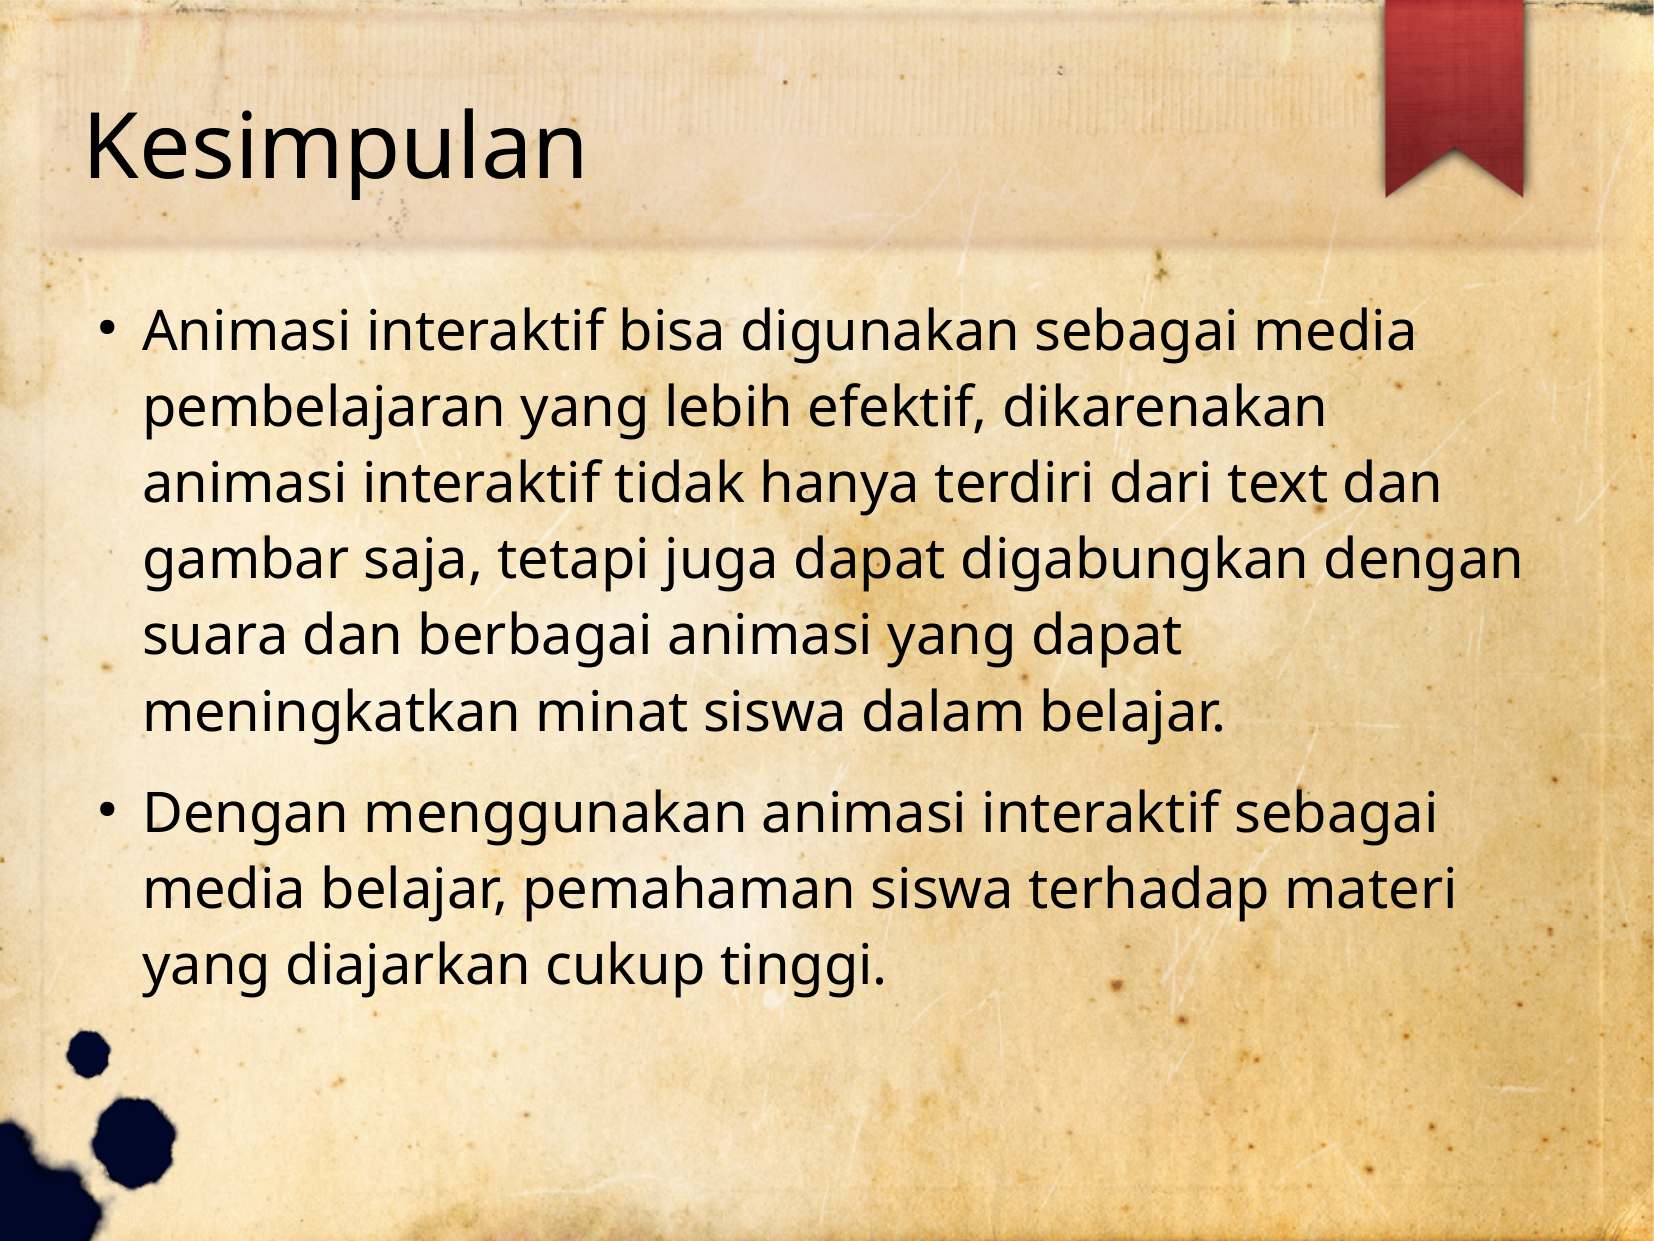

# Kesimpulan
Animasi interaktif bisa digunakan sebagai media pembelajaran yang lebih efektif, dikarenakan animasi interaktif tidak hanya terdiri dari text dan gambar saja, tetapi juga dapat digabungkan dengan suara dan berbagai animasi yang dapat meningkatkan minat siswa dalam belajar.
Dengan menggunakan animasi interaktif sebagai media belajar, pemahaman siswa terhadap materi yang diajarkan cukup tinggi.